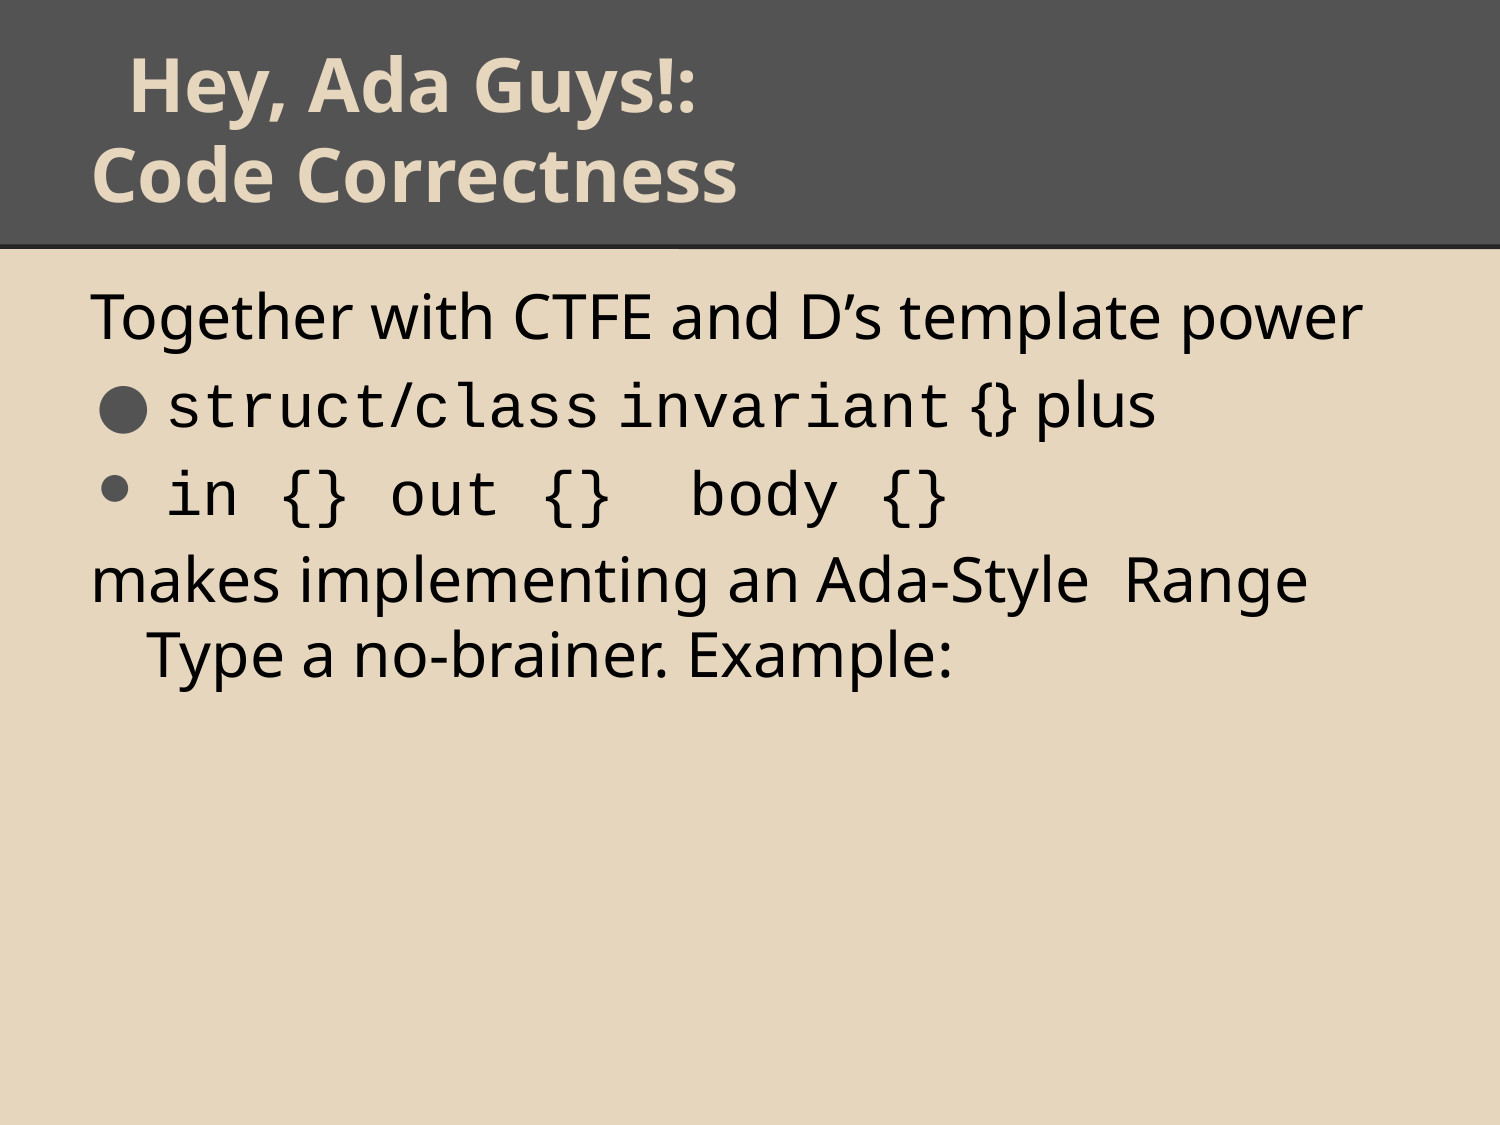

# Hey, Ada Guys!: Code Correctness
Together with CTFE and D’s template power
struct/class invariant {} plus
in {} out {} body {}
makes implementing an Ada-Style Range Type a no-brainer. Example: